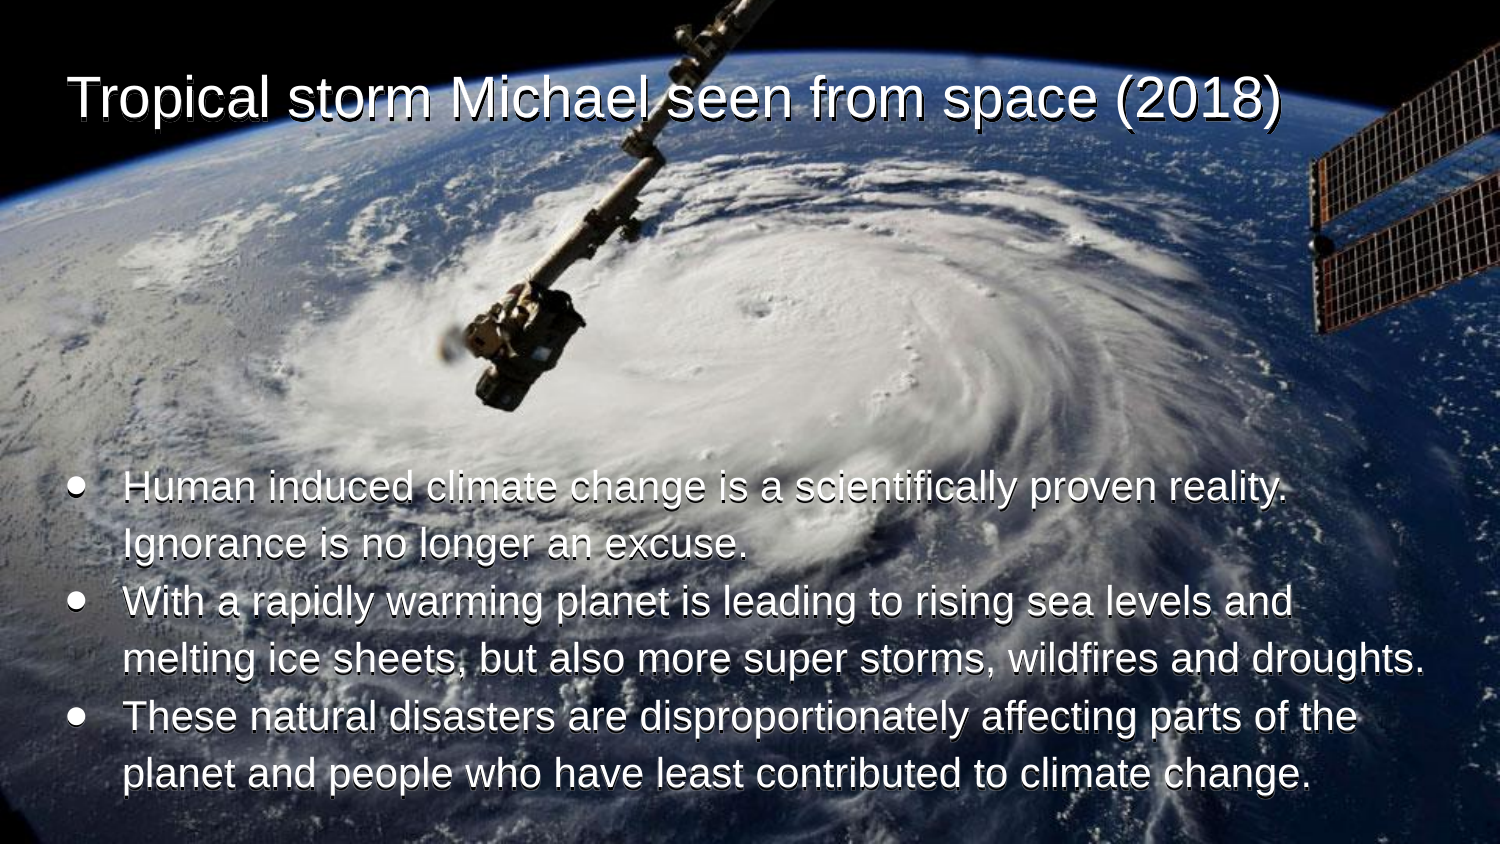

# Tropical storm Michael seen from space (2018)
Human induced climate change is a scientifically proven reality. Ignorance is no longer an excuse.
With a rapidly warming planet is leading to rising sea levels and melting ice sheets, but also more super storms, wildfires and droughts.
These natural disasters are disproportionately affecting parts of the planet and people who have least contributed to climate change.